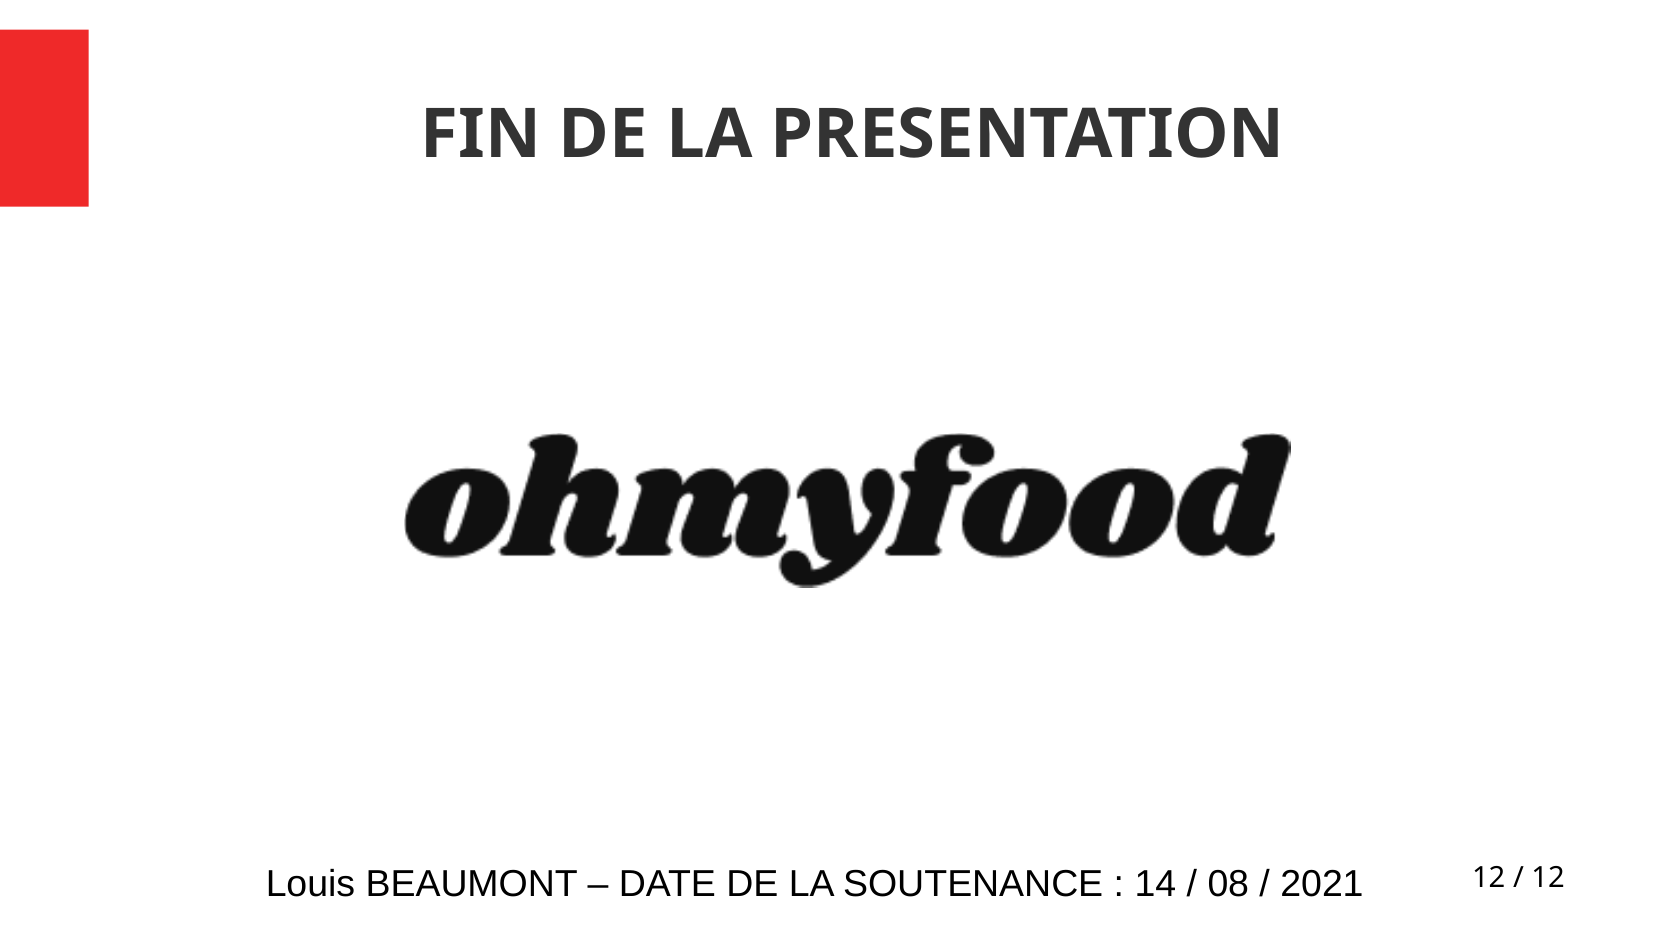

# FIN DE LA PRESENTATION
Louis BEAUMONT – DATE DE LA SOUTENANCE : 14 / 08 / 2021
12